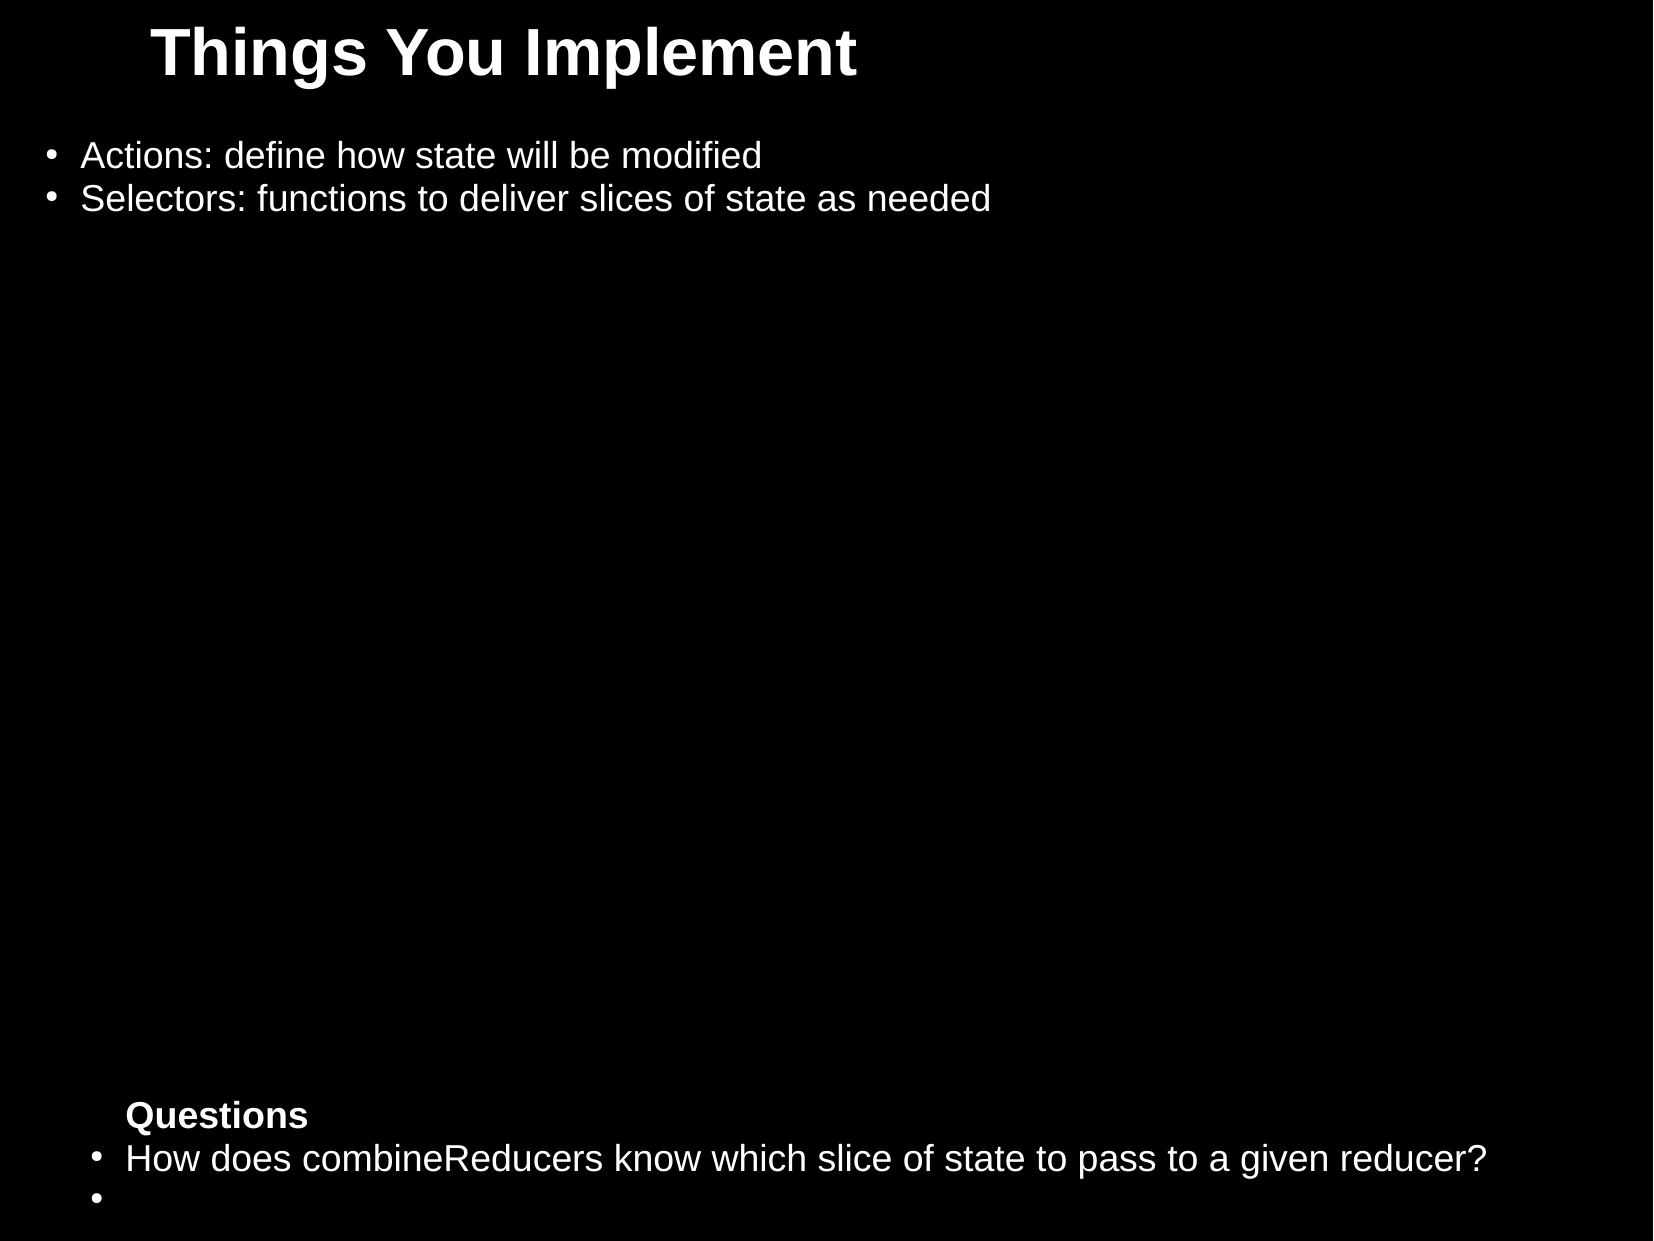

Things You Implement
Actions: define how state will be modified
Selectors: functions to deliver slices of state as needed
Questions
How does combineReducers know which slice of state to pass to a given reducer?